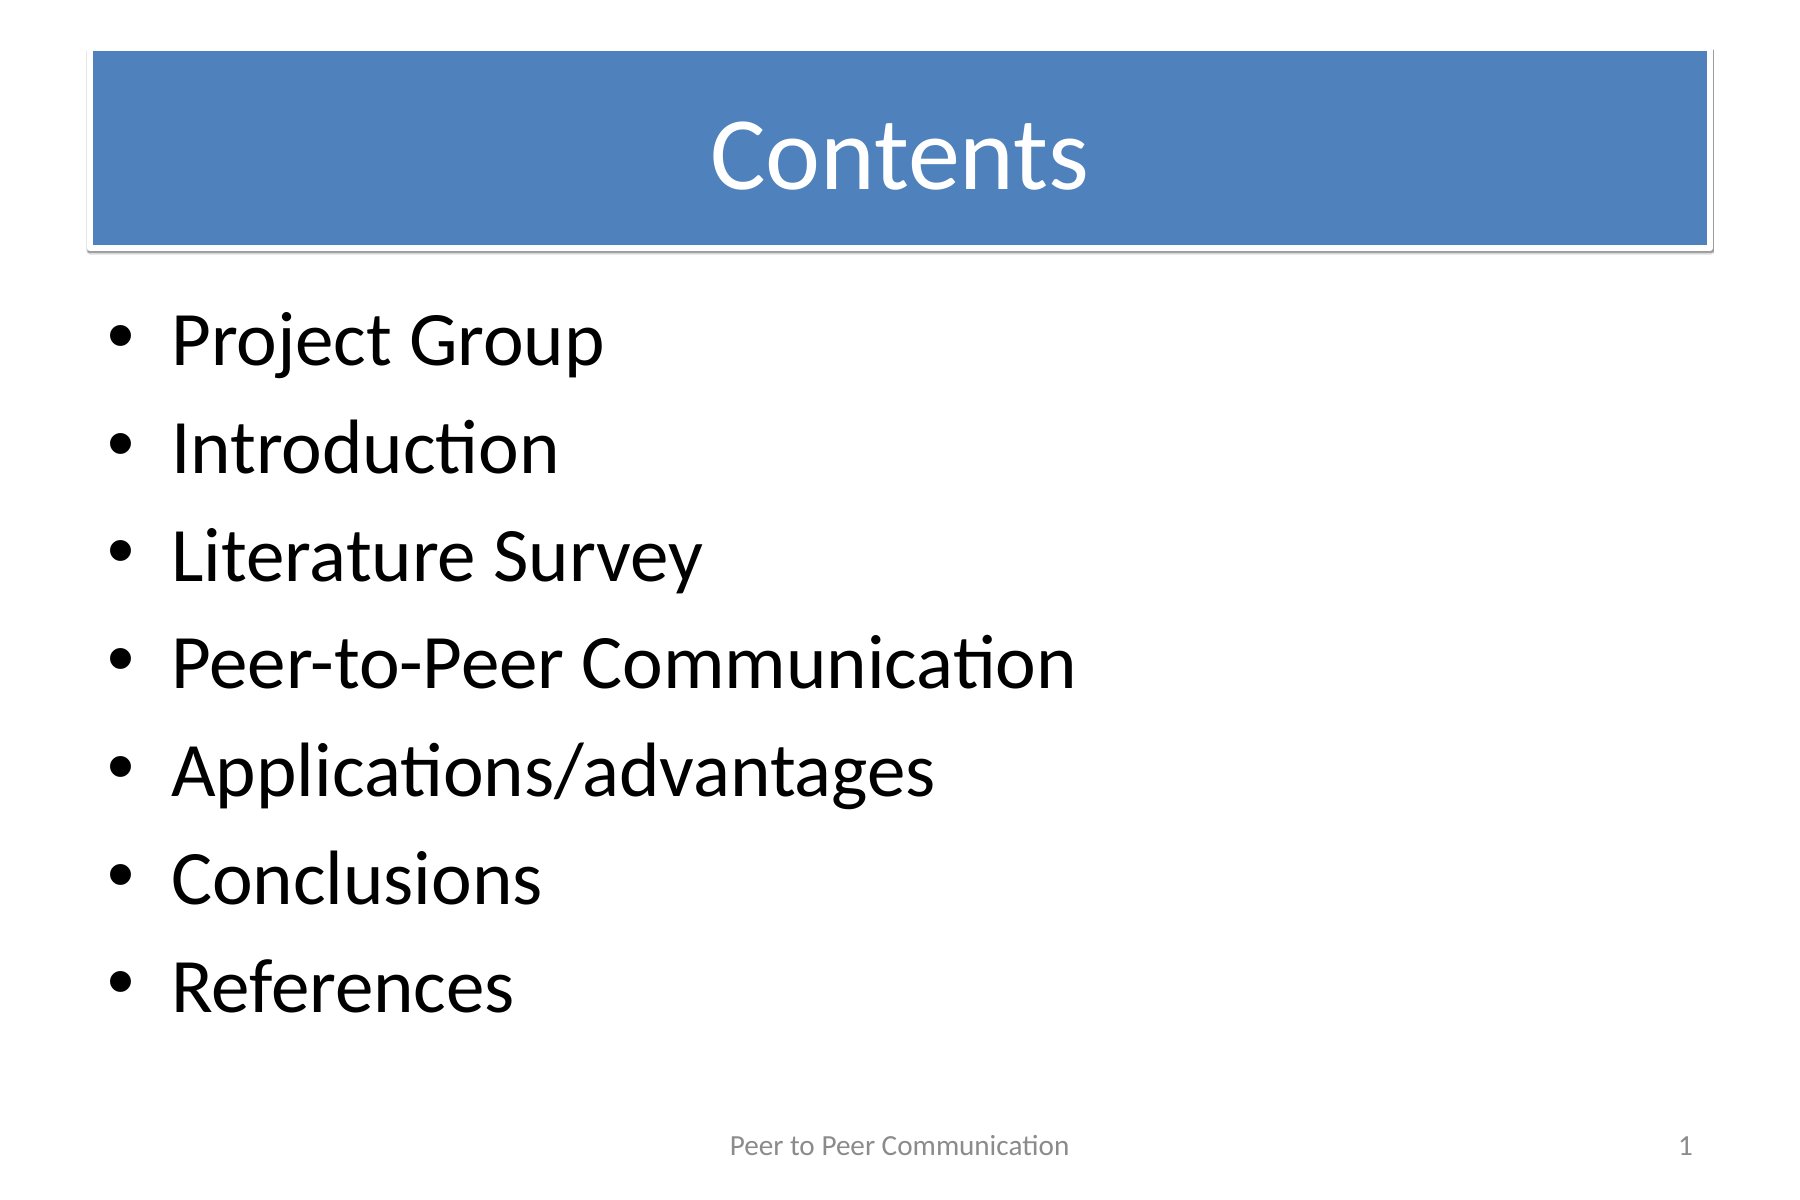

# Contents
Project Group
Introduction
Literature Survey
Peer-to-Peer Communication
Applications/advantages
Conclusions
References
Peer to Peer Communication
1